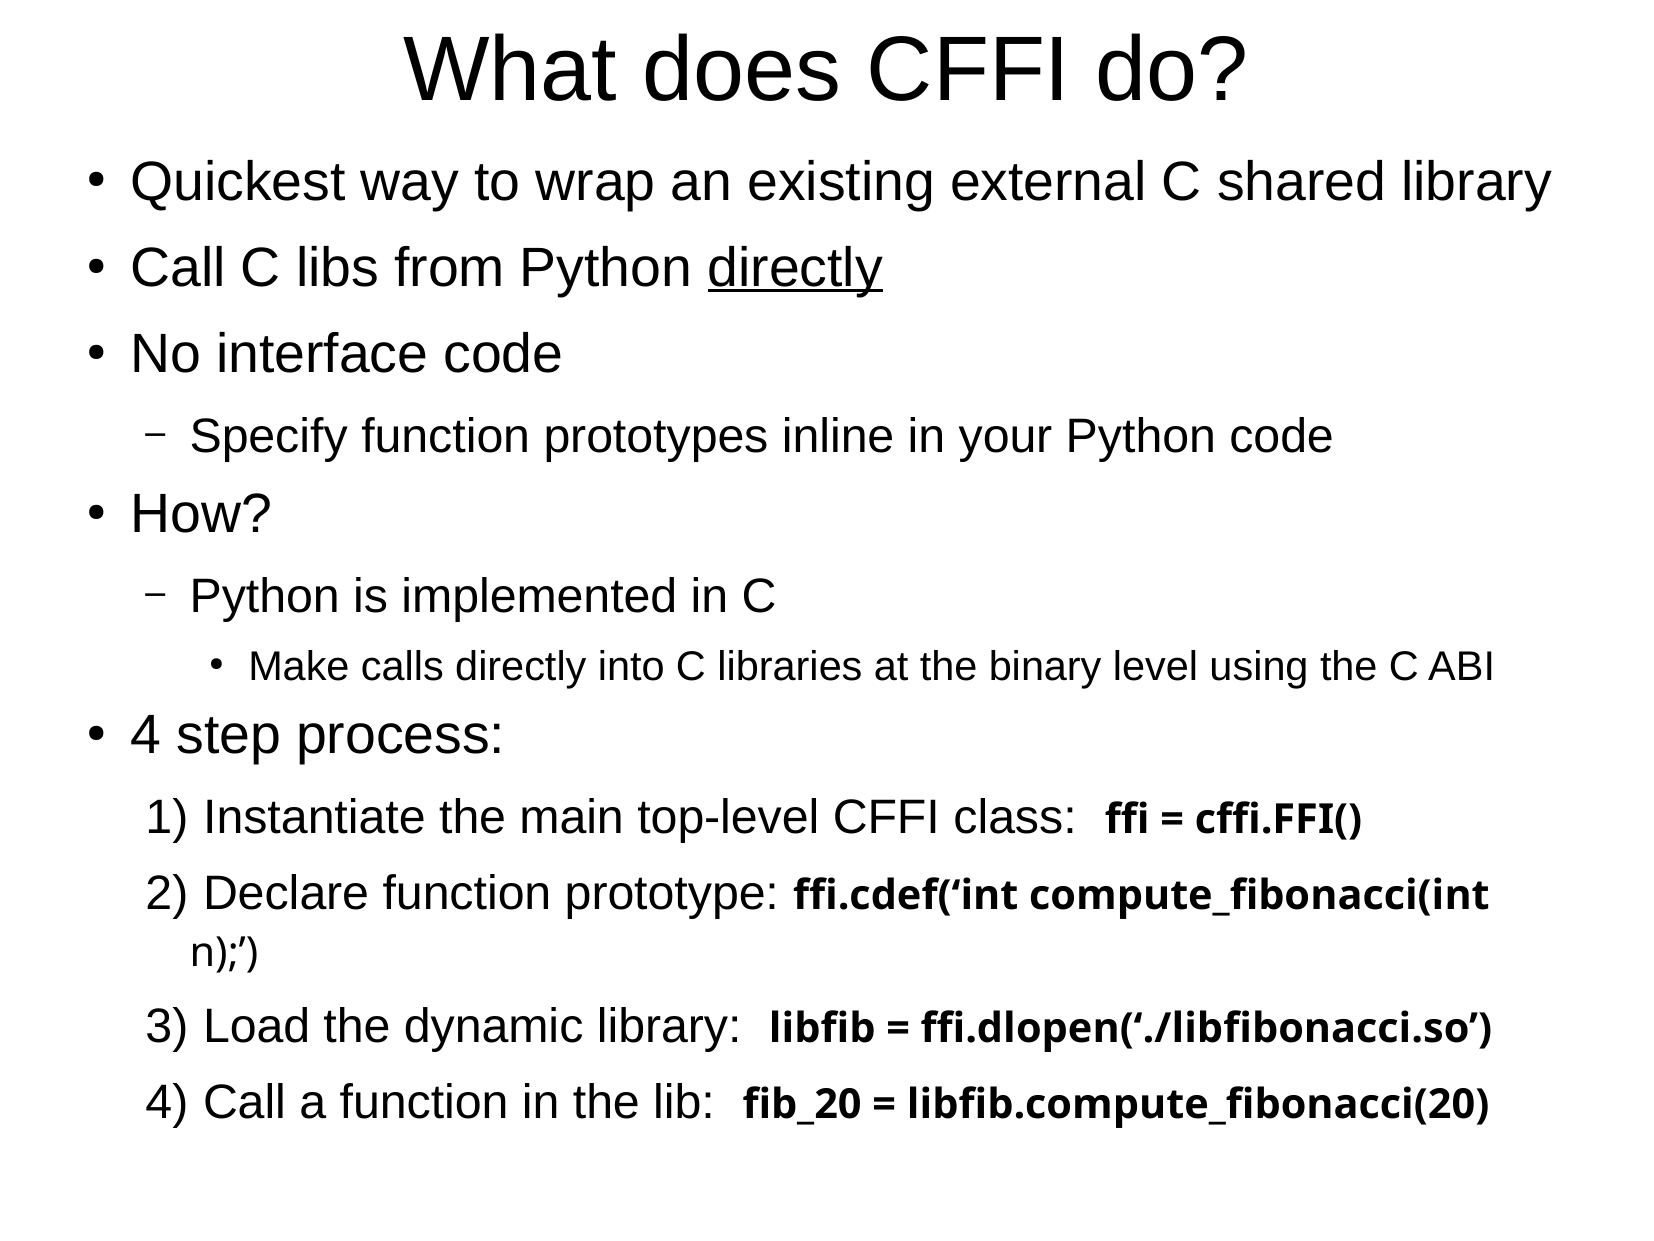

# What does CFFI do?
Quickest way to wrap an existing external C shared library
Call C libs from Python directly
No interface code
Specify function prototypes inline in your Python code
How?
Python is implemented in C
Make calls directly into C libraries at the binary level using the C ABI
4 step process:
 Instantiate the main top-level CFFI class: ffi = cffi.FFI()
 Declare function prototype: ffi.cdef(‘int compute_fibonacci(int n);’)
 Load the dynamic library: libfib = ffi.dlopen(‘./libfibonacci.so’)
 Call a function in the lib: fib_20 = libfib.compute_fibonacci(20)